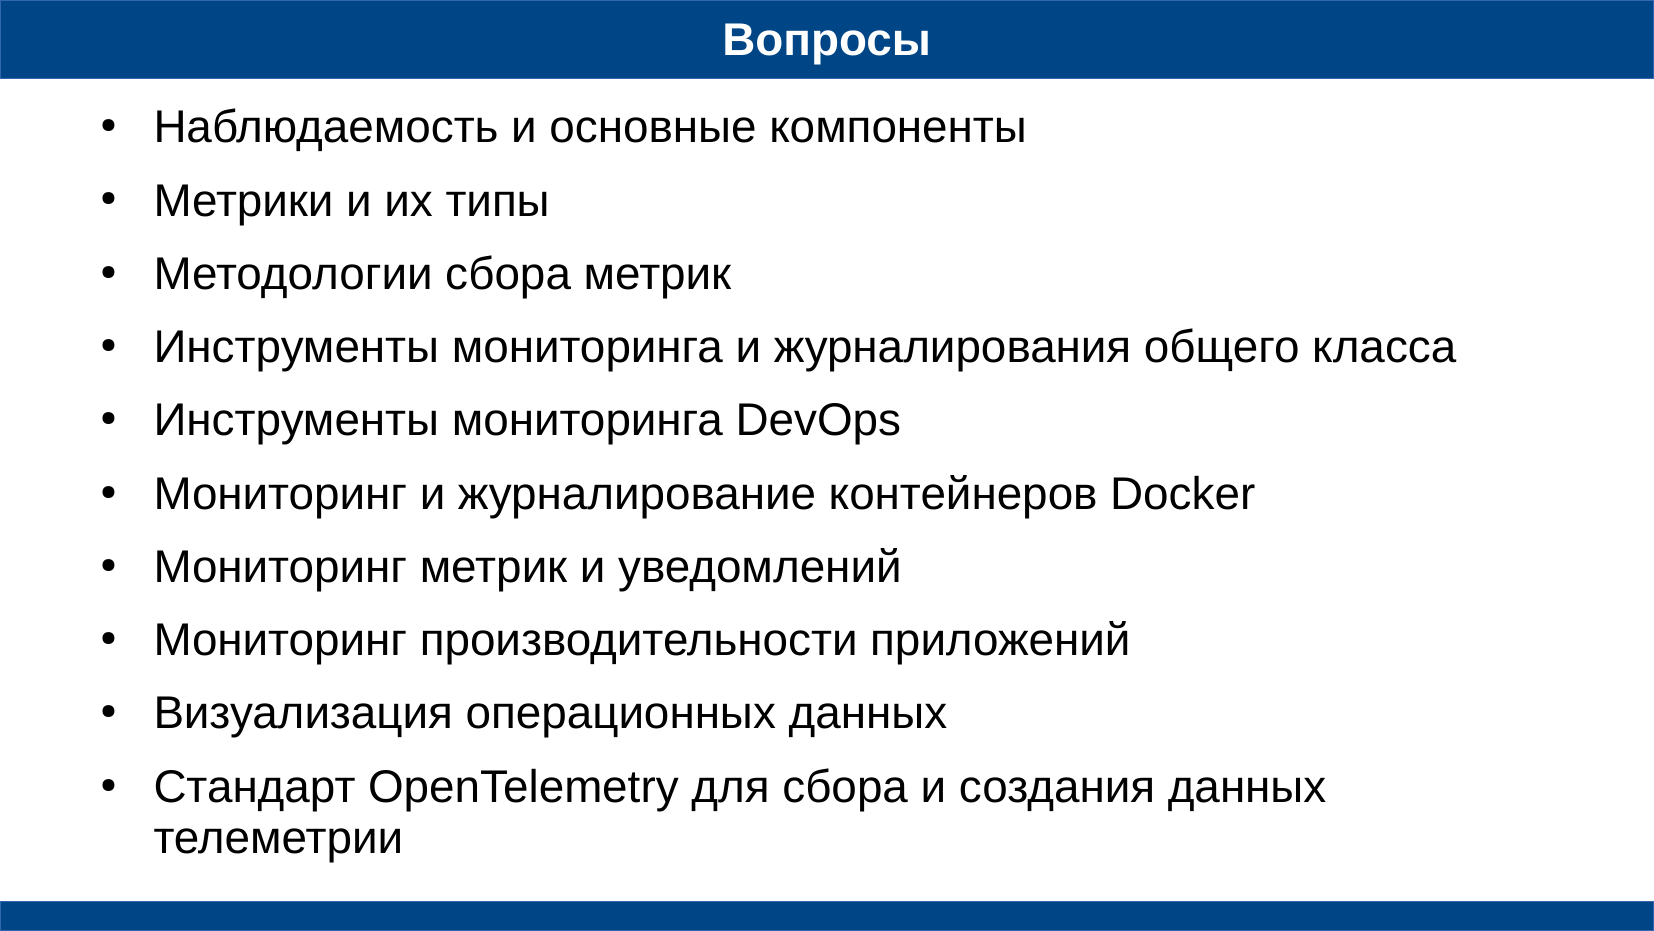

# Вопросы
Наблюдаемость и основные компоненты
Метрики и их типы
Методологии сбора метрик
Инструменты мониторинга и журналирования общего класса
Инструменты мониторинга DevOps
Мониторинг и журналирование контейнеров Docker
Мониторинг метрик и уведомлений
Мониторинг производительности приложений
Визуализация операционных данных
Стандарт OpenTelemetry для сбора и создания данных телеметрии